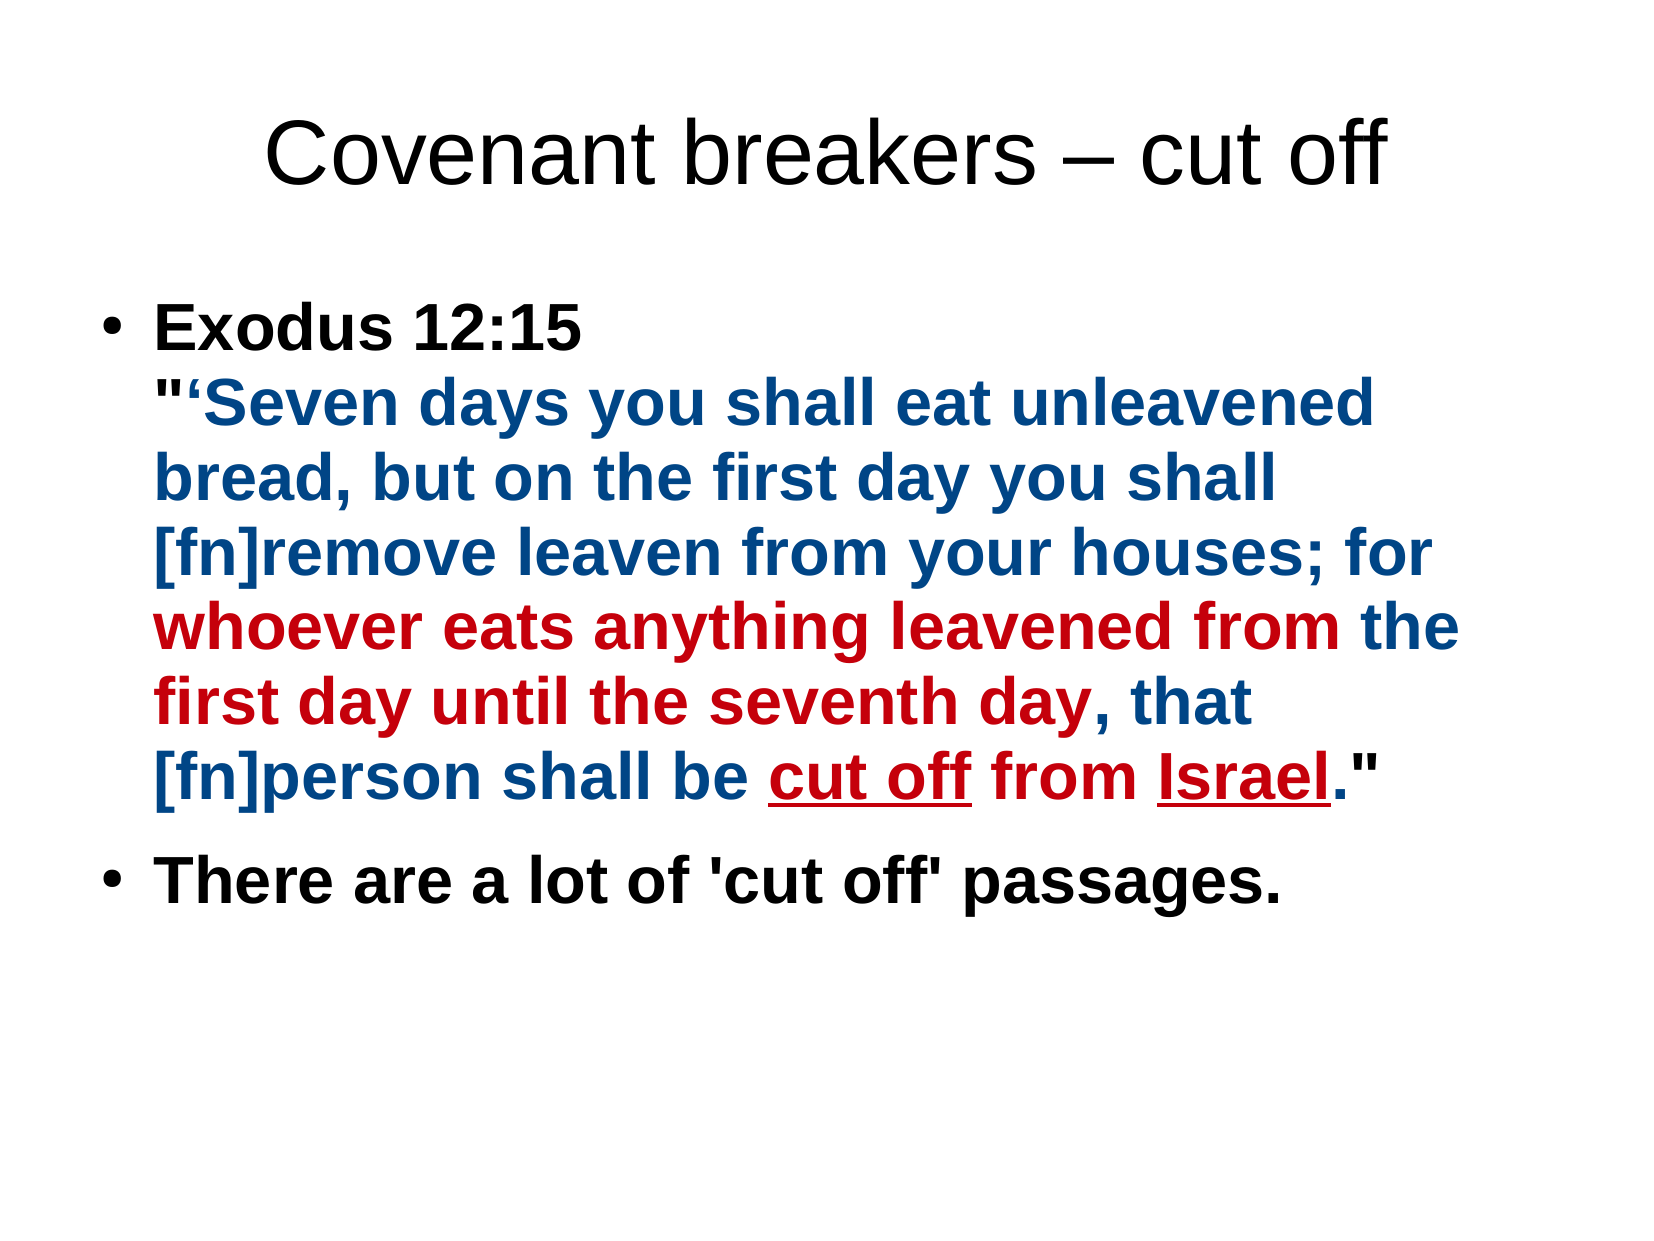

# Covenant breakers – cut off
Exodus 12:15
"‘Seven days you shall eat unleavened bread, but on the first day you shall [fn]remove leaven from your houses; for whoever eats anything leavened from the first day until the seventh day, that [fn]person shall be cut off from Israel."
There are a lot of 'cut off' passages.